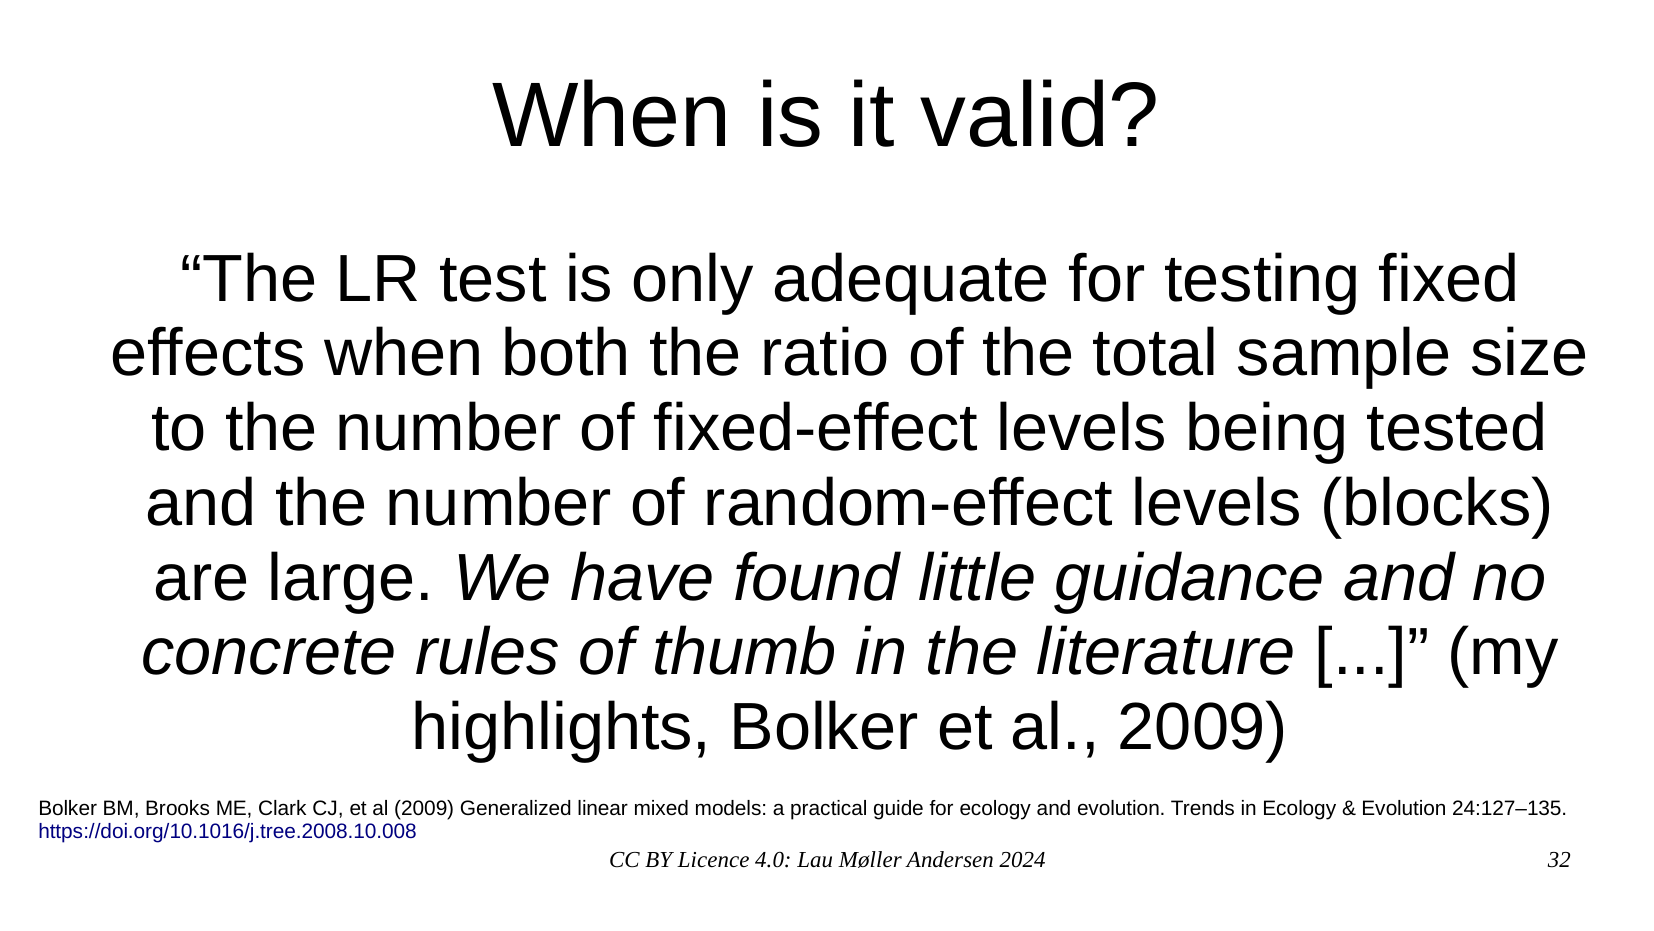

When is it valid?
# “The LR test is only adequate for testing fixed effects when both the ratio of the total sample size to the number of fixed-effect levels being tested and the number of random-effect levels (blocks) are large. We have found little guidance and no concrete rules of thumb in the literature [...]” (my highlights, Bolker et al., 2009)
Bolker BM, Brooks ME, Clark CJ, et al (2009) Generalized linear mixed models: a practical guide for ecology and evolution. Trends in Ecology & Evolution 24:127–135. https://doi.org/10.1016/j.tree.2008.10.008
CC BY Licence 4.0: Lau Møller Andersen 2024
32